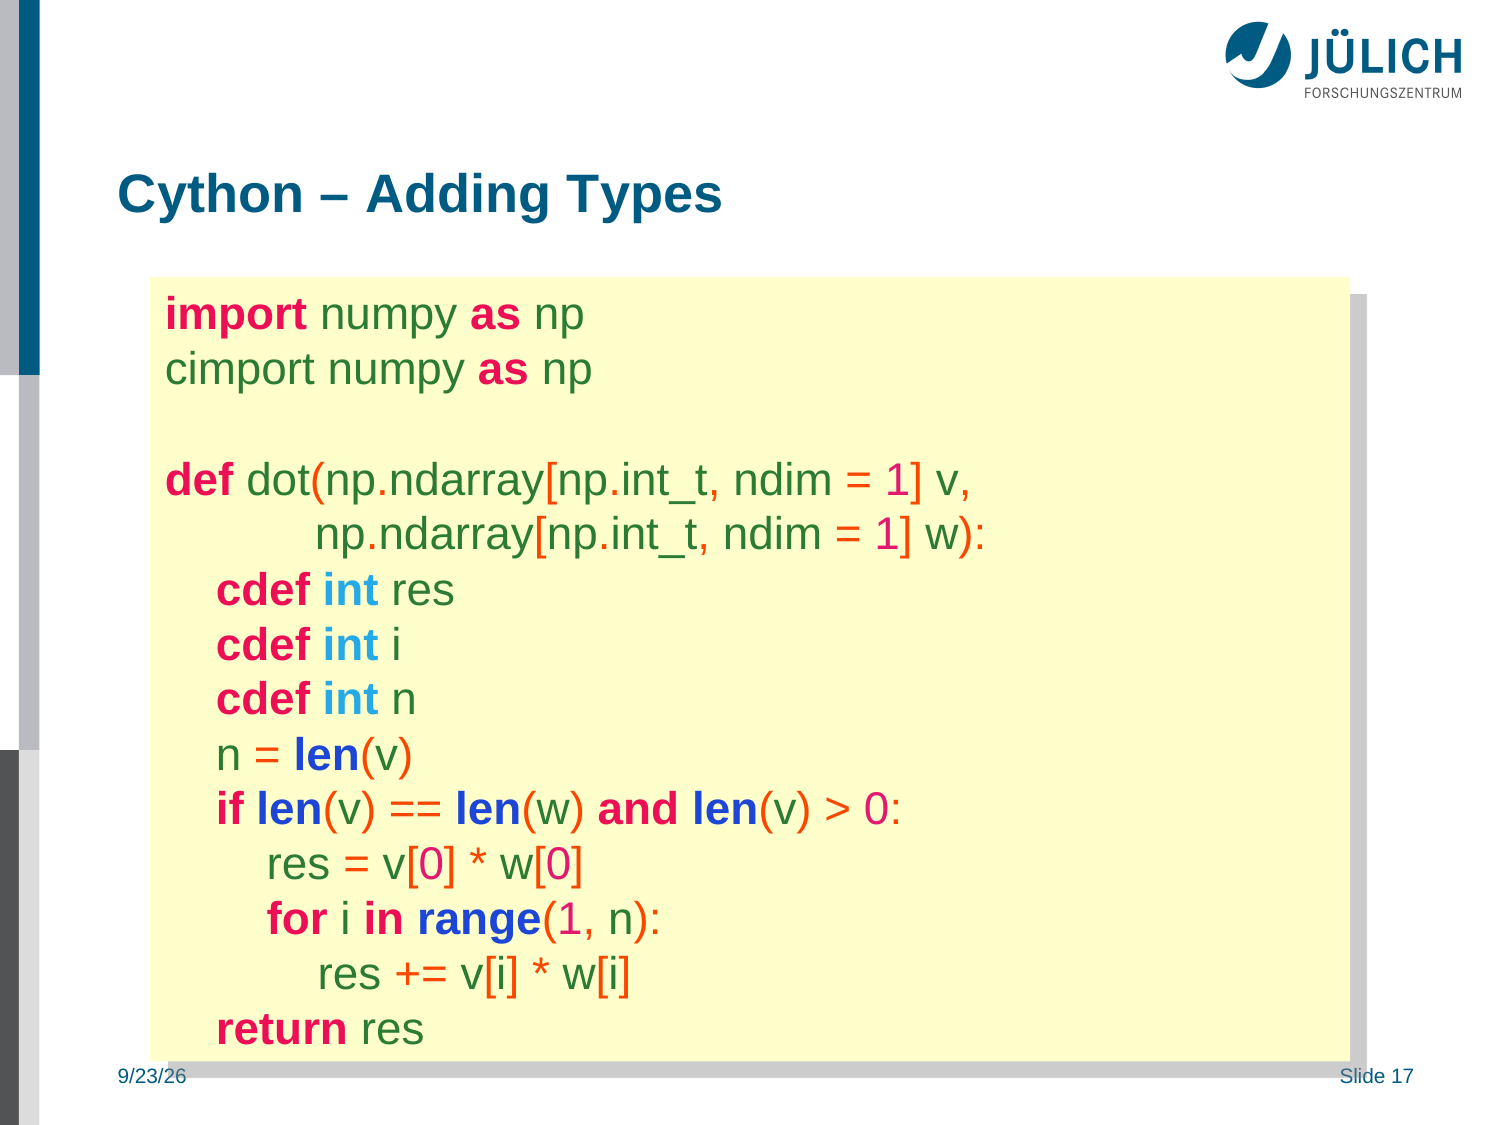

# Cython – Adding Types
import numpy as np
cimport numpy as np
def dot(np.ndarray[np.int_t, ndim = 1] v,
	np.ndarray[np.int_t, ndim = 1] w):
 cdef int res
 cdef int i
 cdef int n
 n = len(v)
 if len(v) == len(w) and len(v) > 0:
 res = v[0] * w[0]
 for i in range(1, n):
 res += v[i] * w[i]
 return res